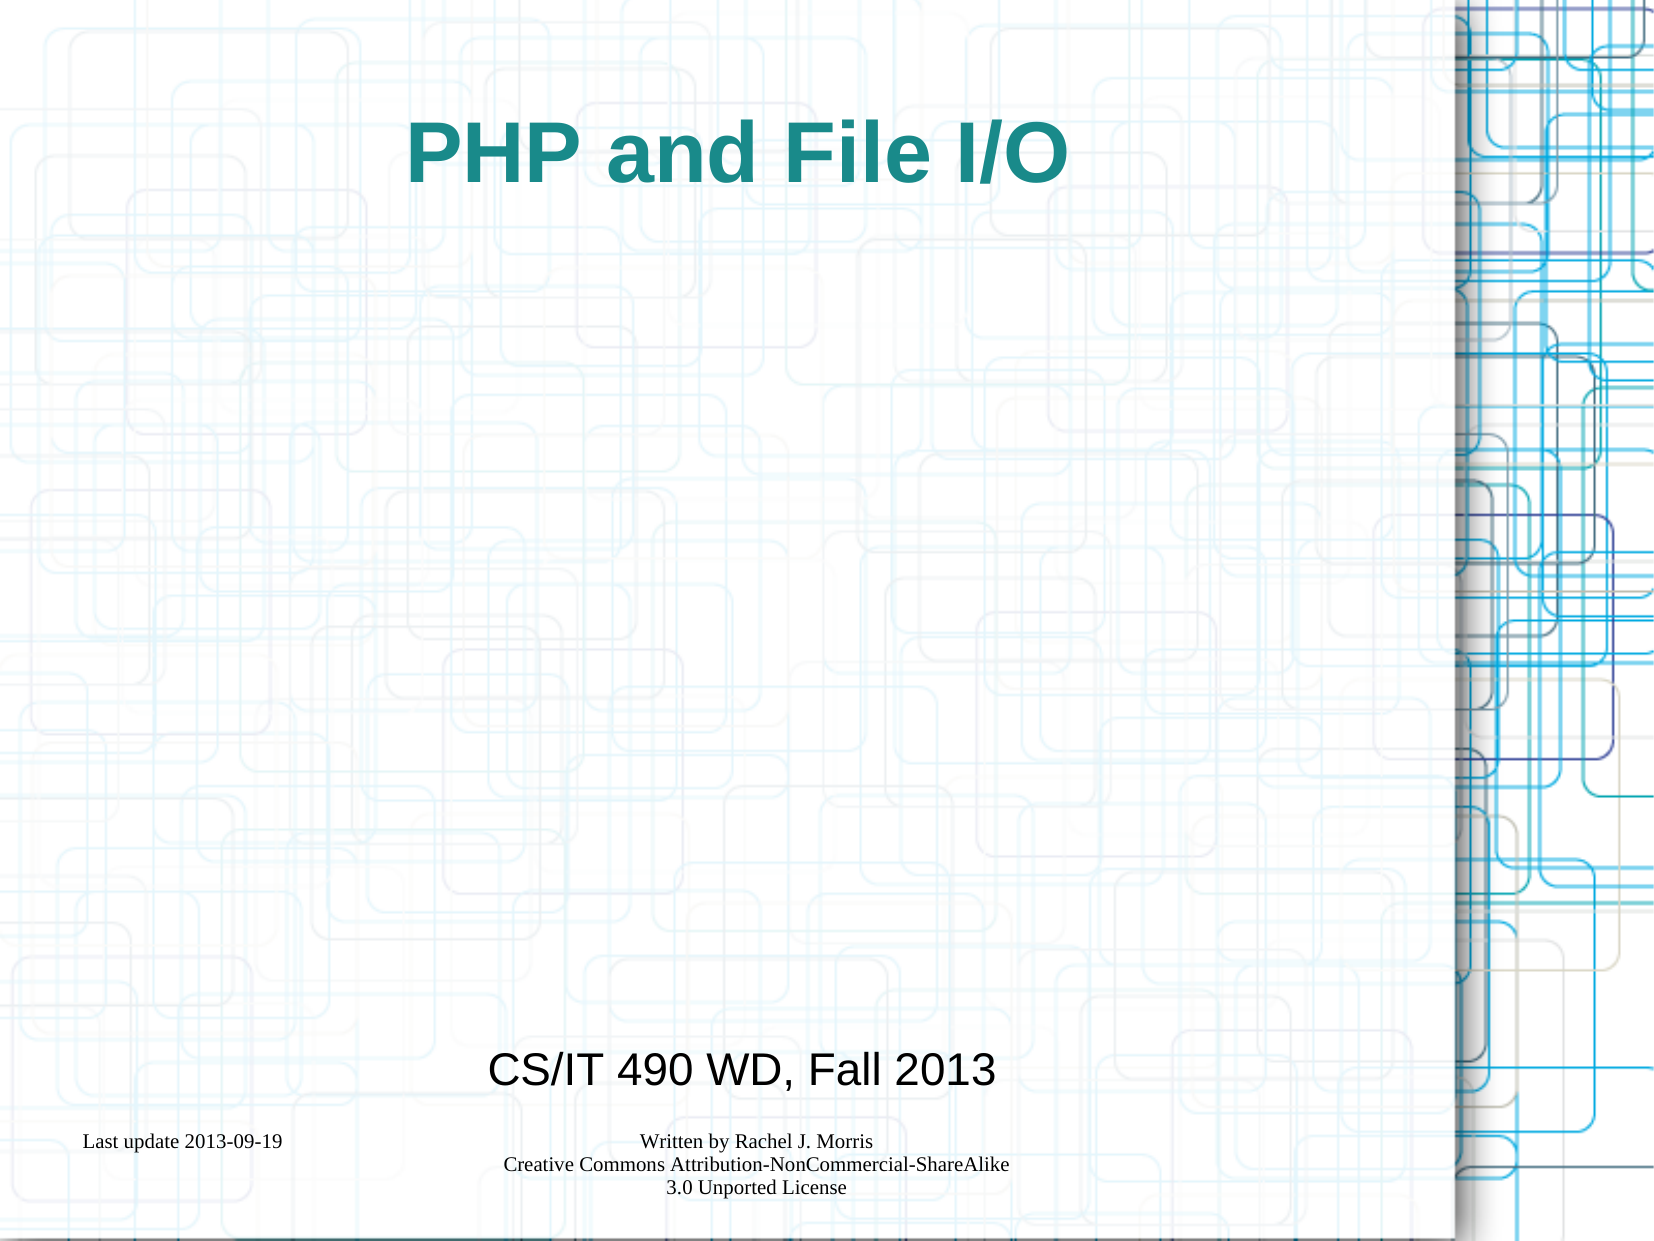

# PHP and File I/O
CS/IT 490 WD, Fall 2013